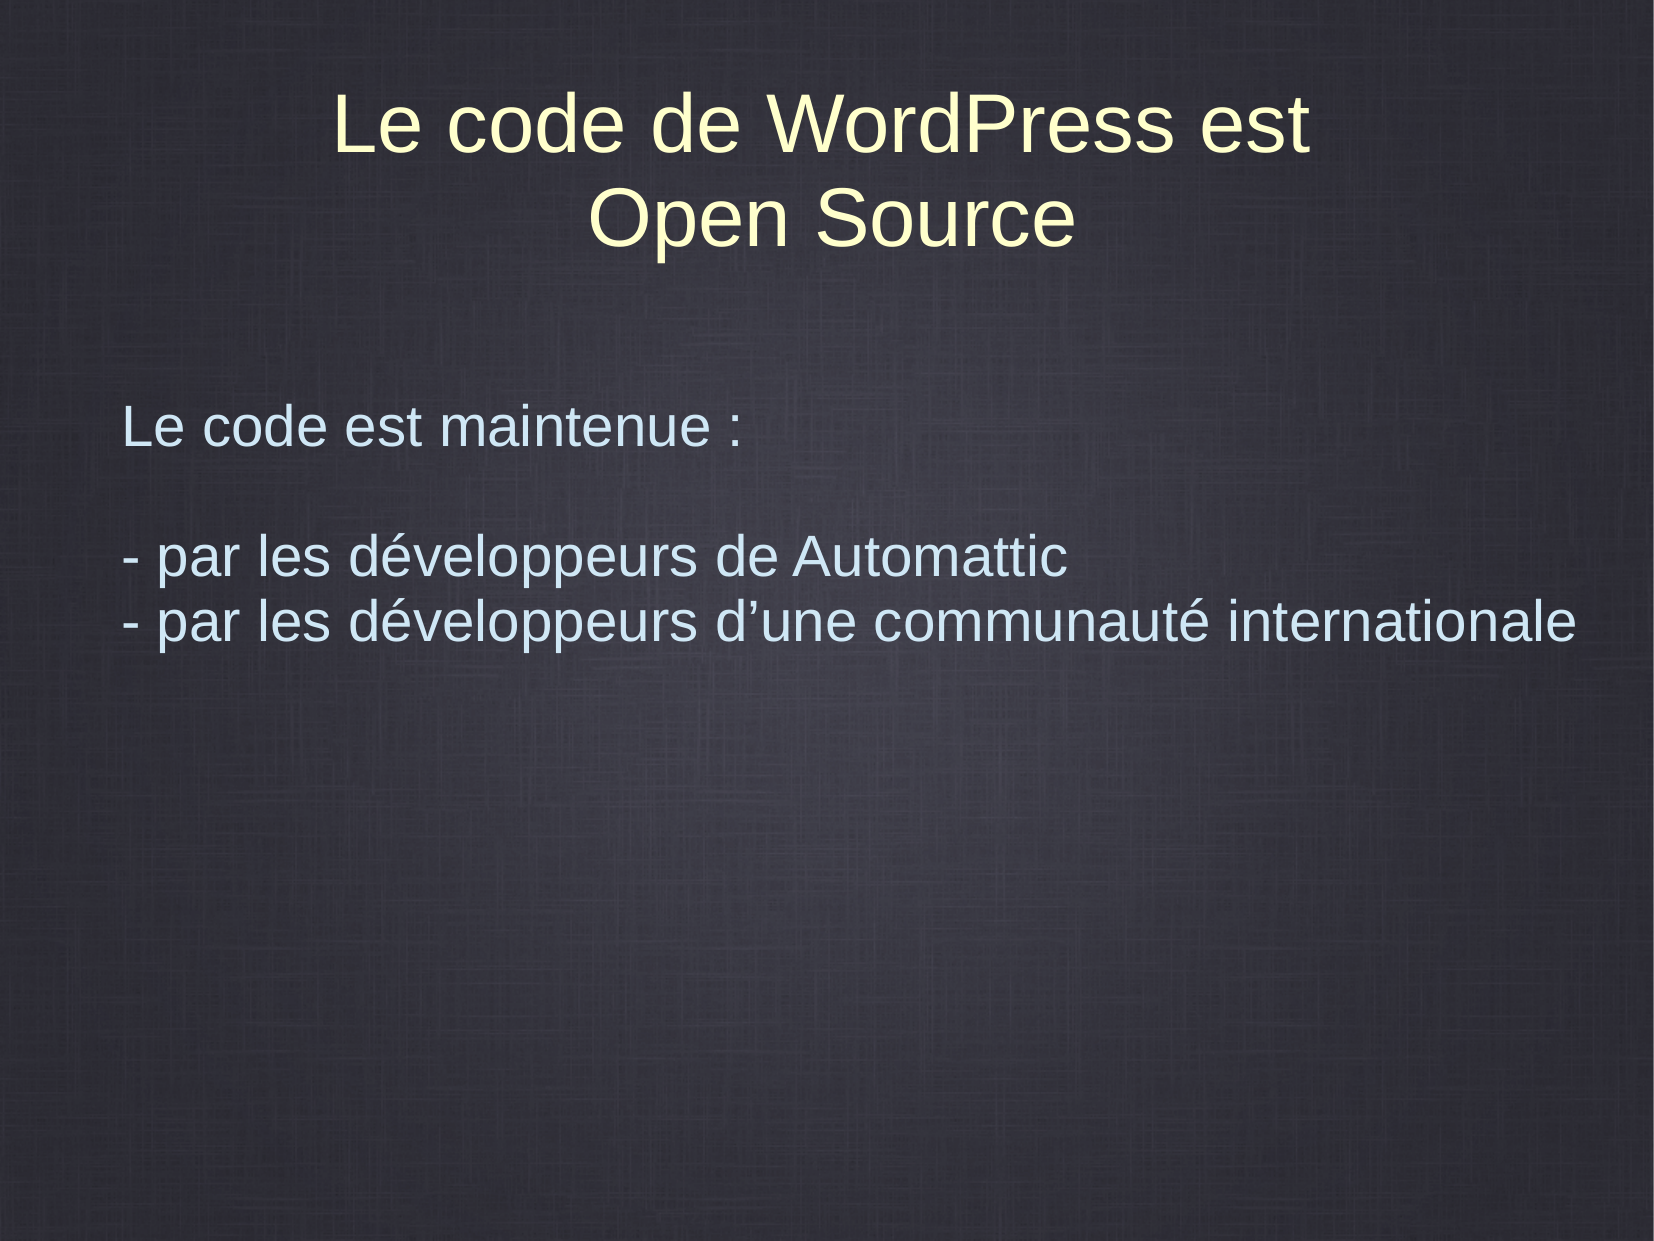

Le code de WordPress est
Open Source
Le code est maintenue :
- par les développeurs de Automattic
- par les développeurs d’une communauté internationale